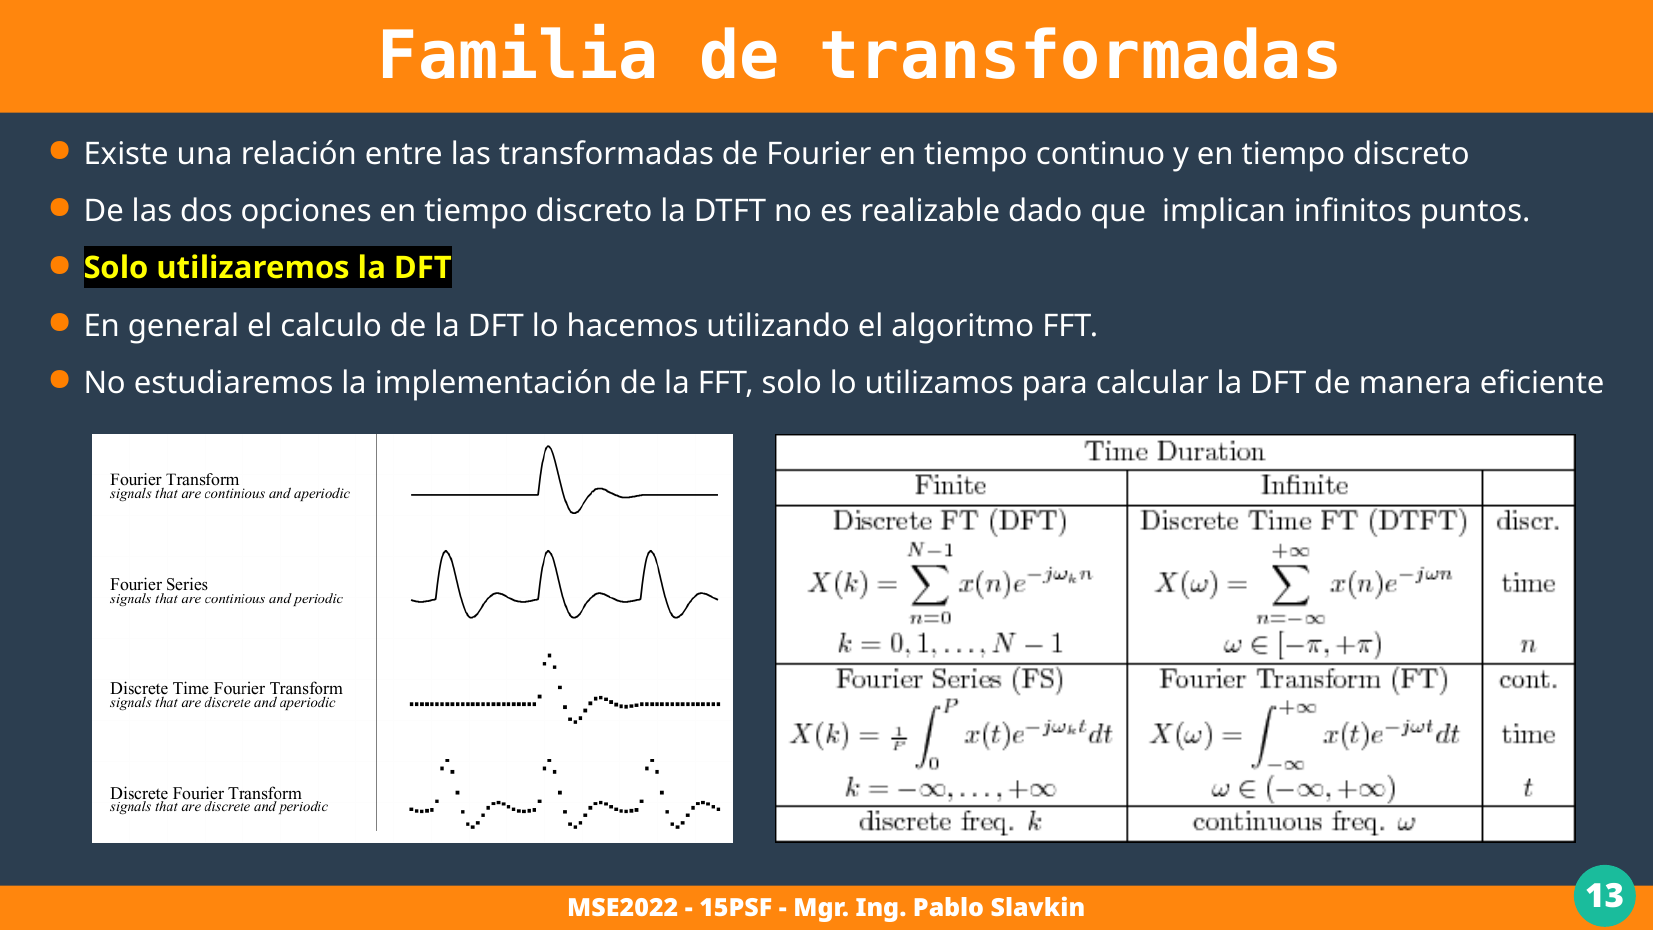

# Familia de transformadas
Existe una relación entre las transformadas de Fourier en tiempo continuo y en tiempo discreto
De las dos opciones en tiempo discreto la DTFT no es realizable dado que implican infinitos puntos.
Solo utilizaremos la DFT
En general el calculo de la DFT lo hacemos utilizando el algoritmo FFT.
No estudiaremos la implementación de la FFT, solo lo utilizamos para calcular la DFT de manera eficiente
MSE2022 - 15PSF - Mgr. Ing. Pablo Slavkin